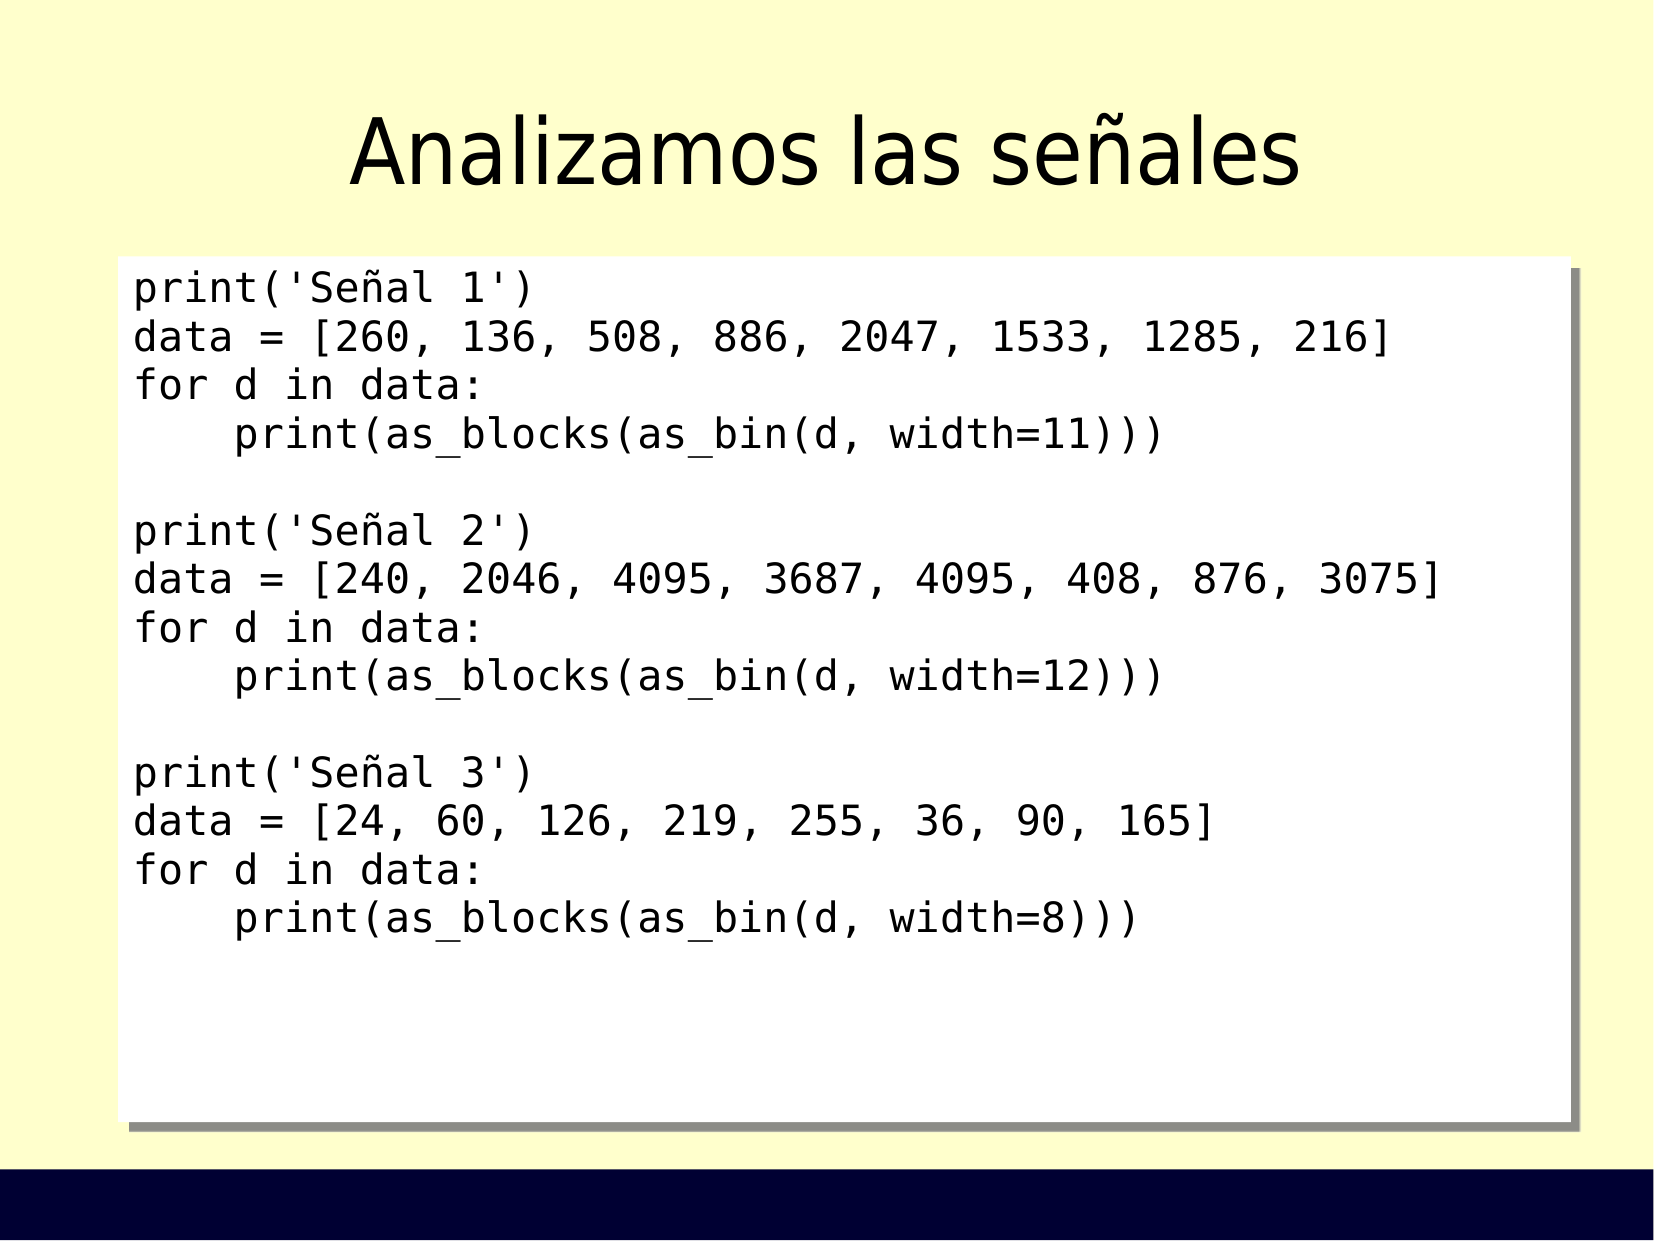

# Analizamos las señales
print('Señal 1')
data = [260, 136, 508, 886, 2047, 1533, 1285, 216]
for d in data:
 print(as_blocks(as_bin(d, width=11)))
print('Señal 2')
data = [240, 2046, 4095, 3687, 4095, 408, 876, 3075]
for d in data:
 print(as_blocks(as_bin(d, width=12)))
print('Señal 3')
data = [24, 60, 126, 219, 255, 36, 90, 165]
for d in data:
 print(as_blocks(as_bin(d, width=8)))